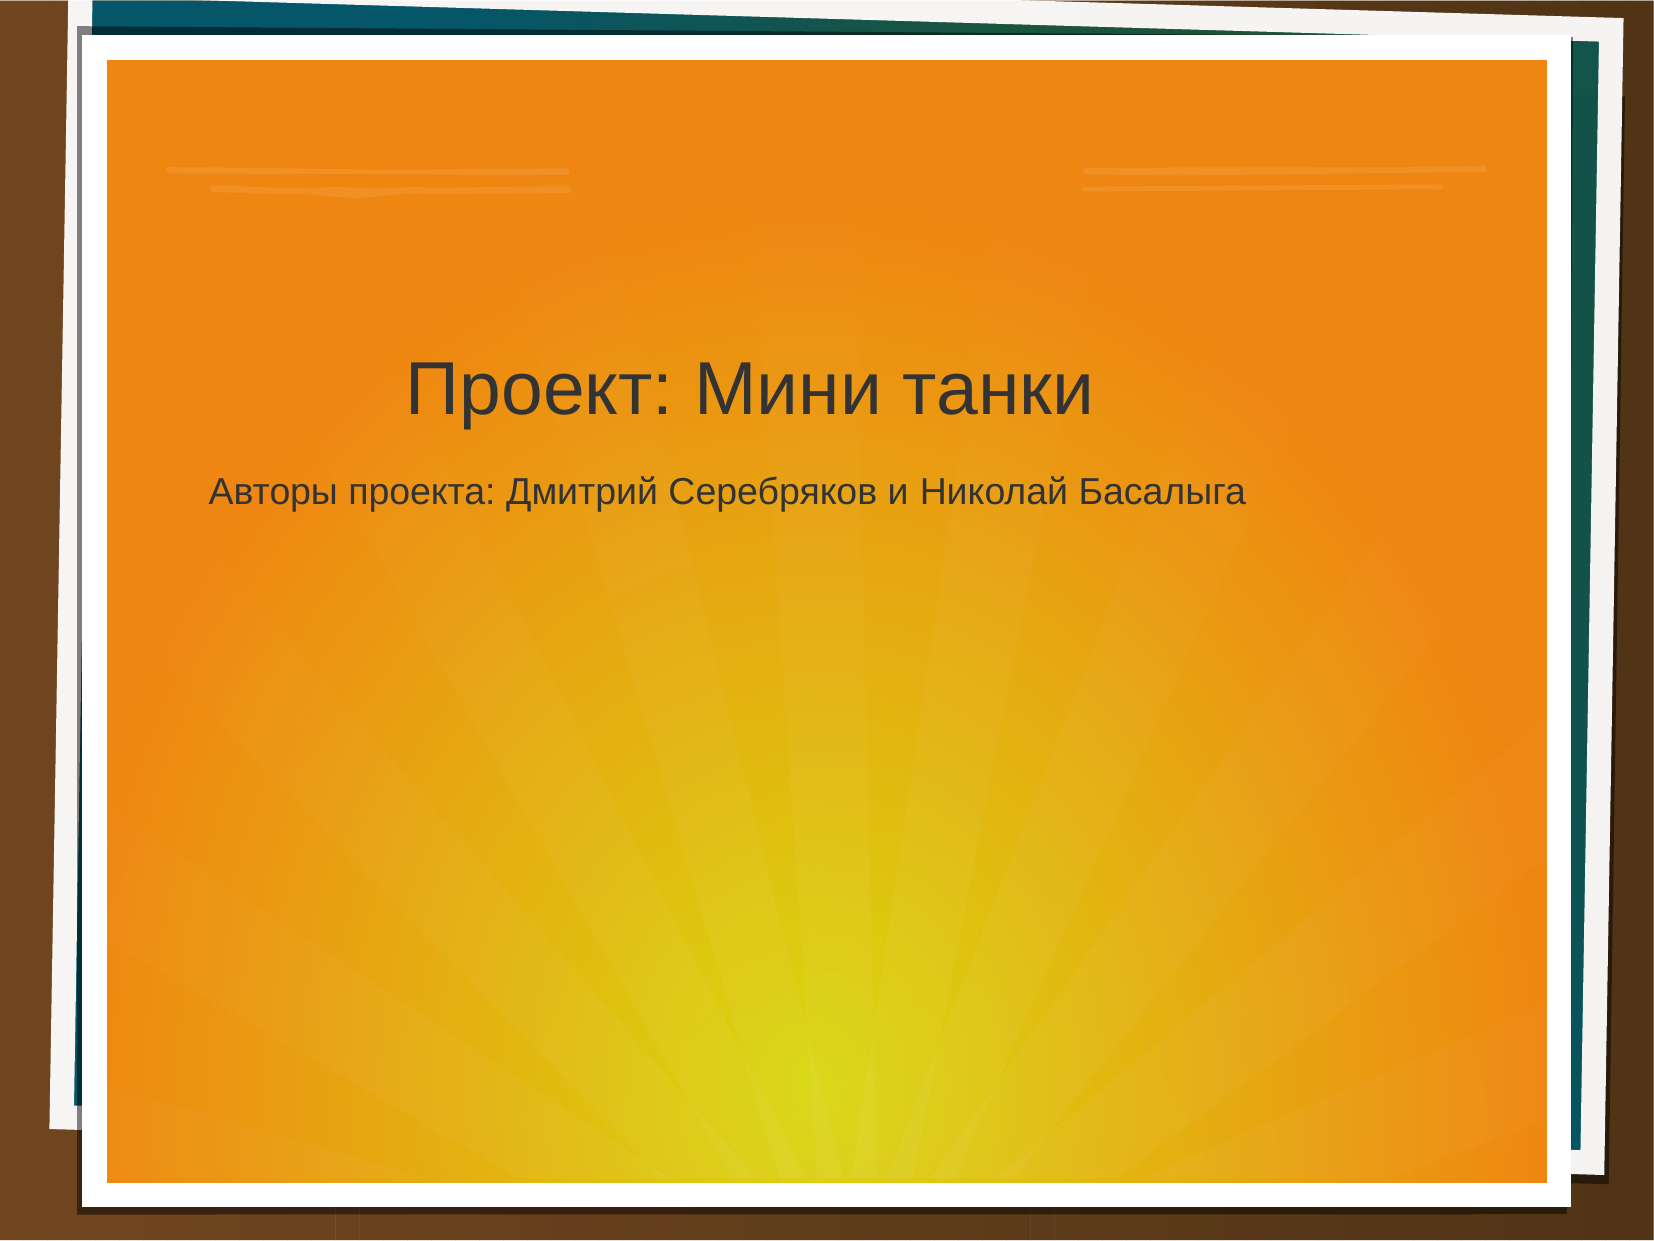

# Проект: Мини танки Авторы проекта: Дмитрий Серебряков и Николай Басалыга